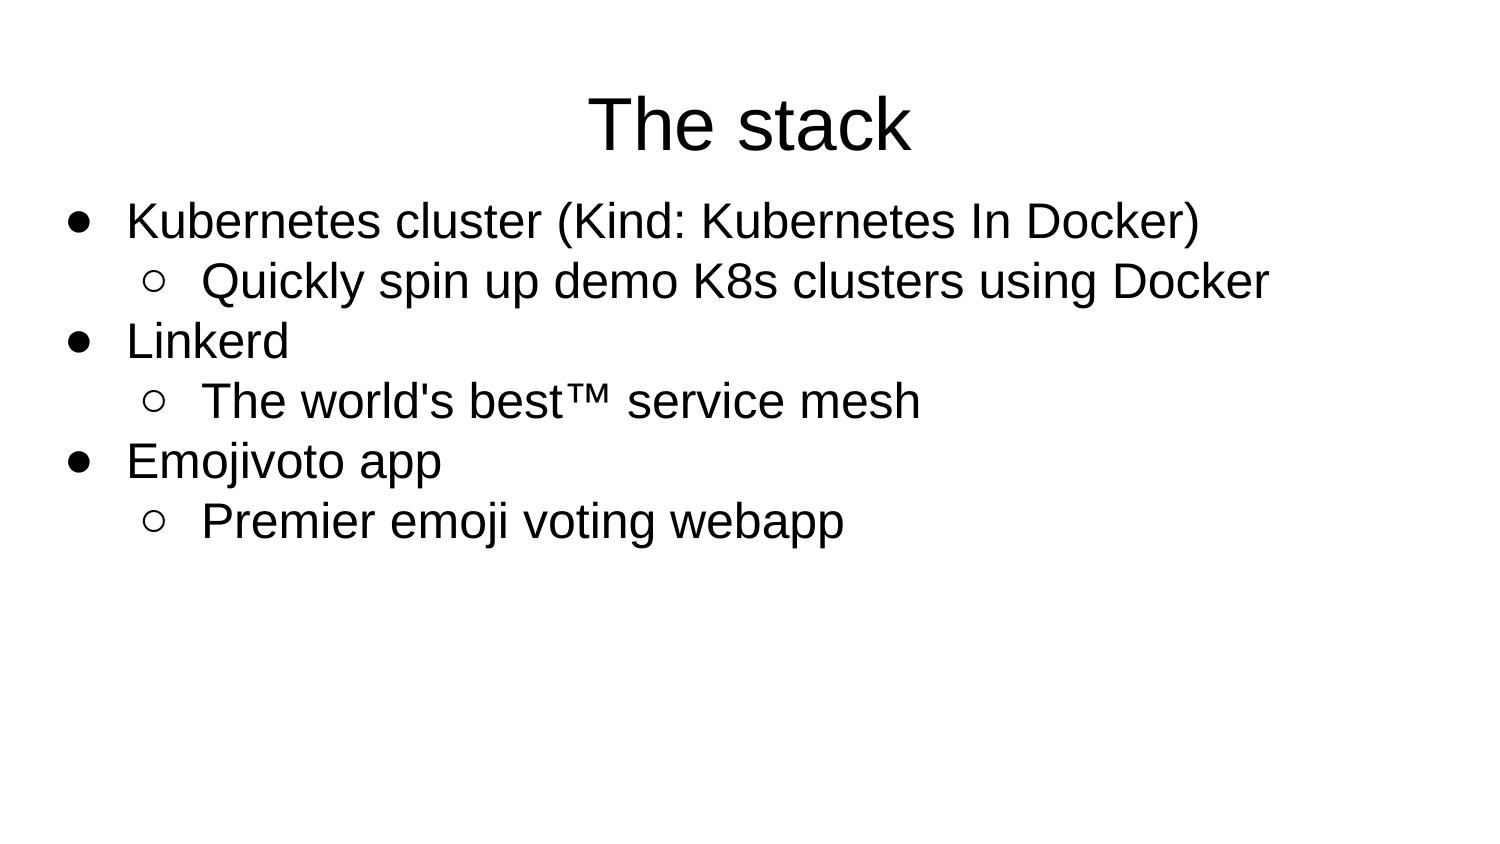

# The stack
Kubernetes cluster (Kind: Kubernetes In Docker)
Quickly spin up demo K8s clusters using Docker
Linkerd
The world's best™ service mesh
Emojivoto app
Premier emoji voting webapp